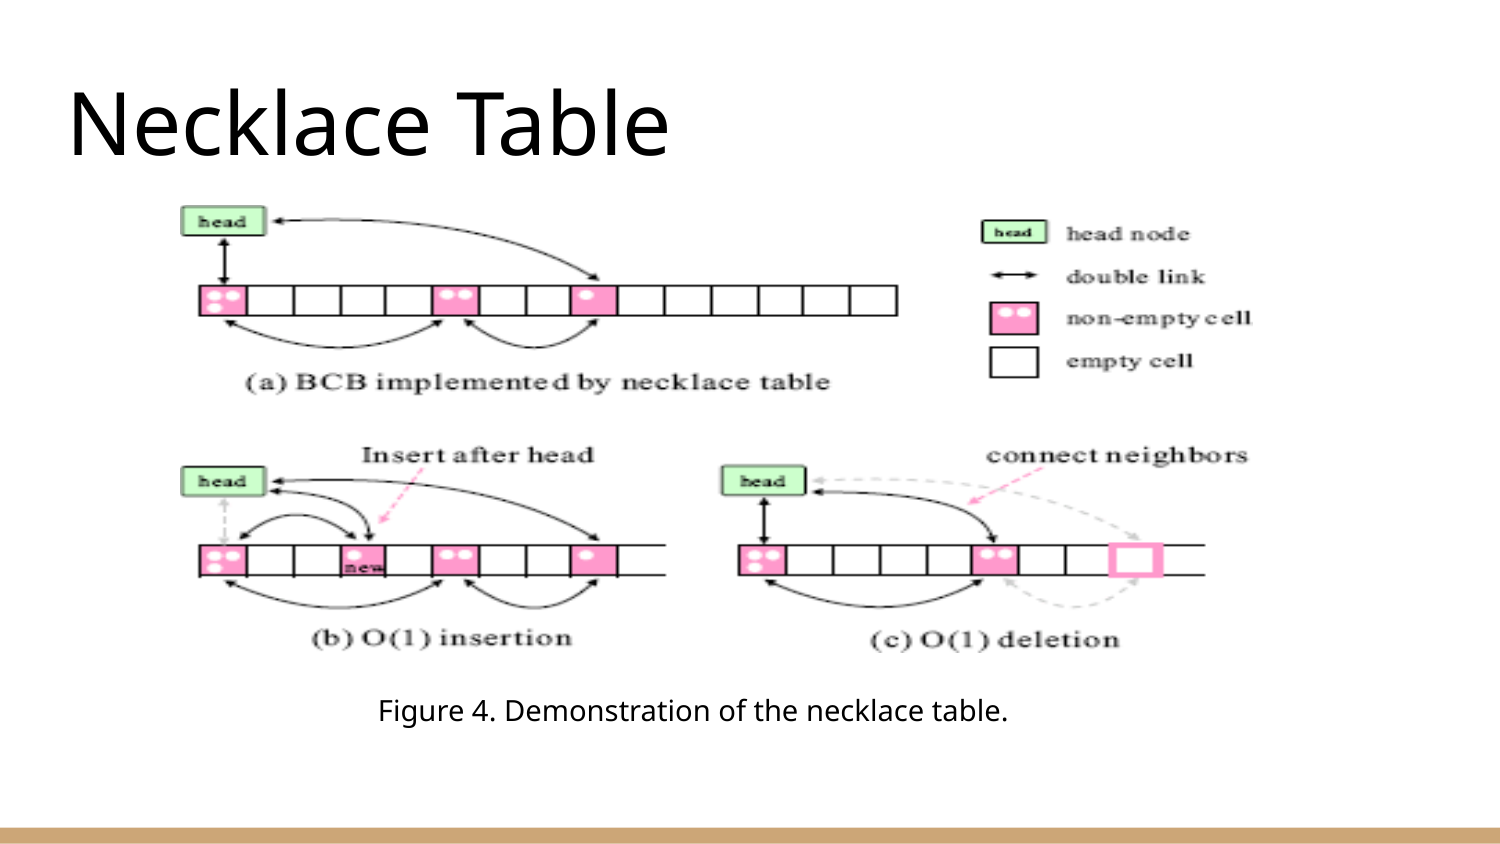

# Necklace Table
Figure 4. Demonstration of the necklace table.